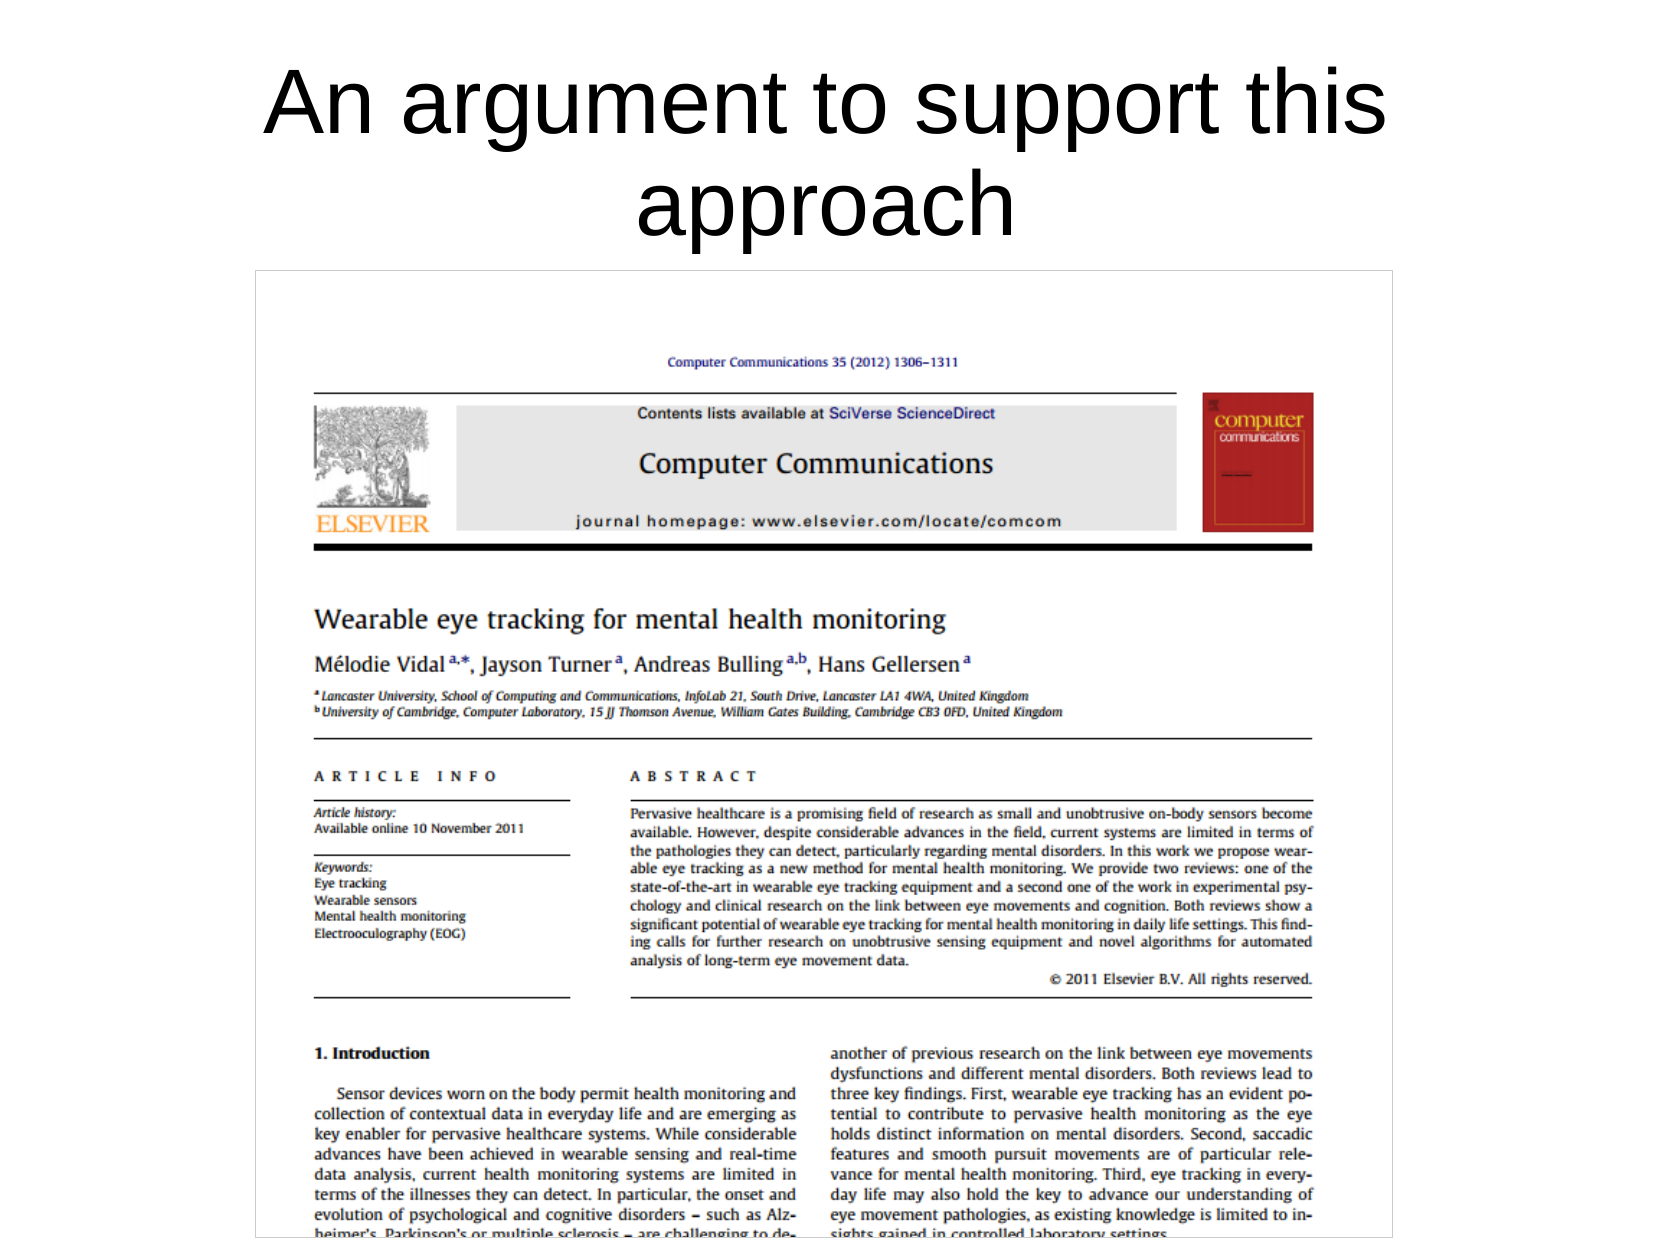

# An argument to support this approach